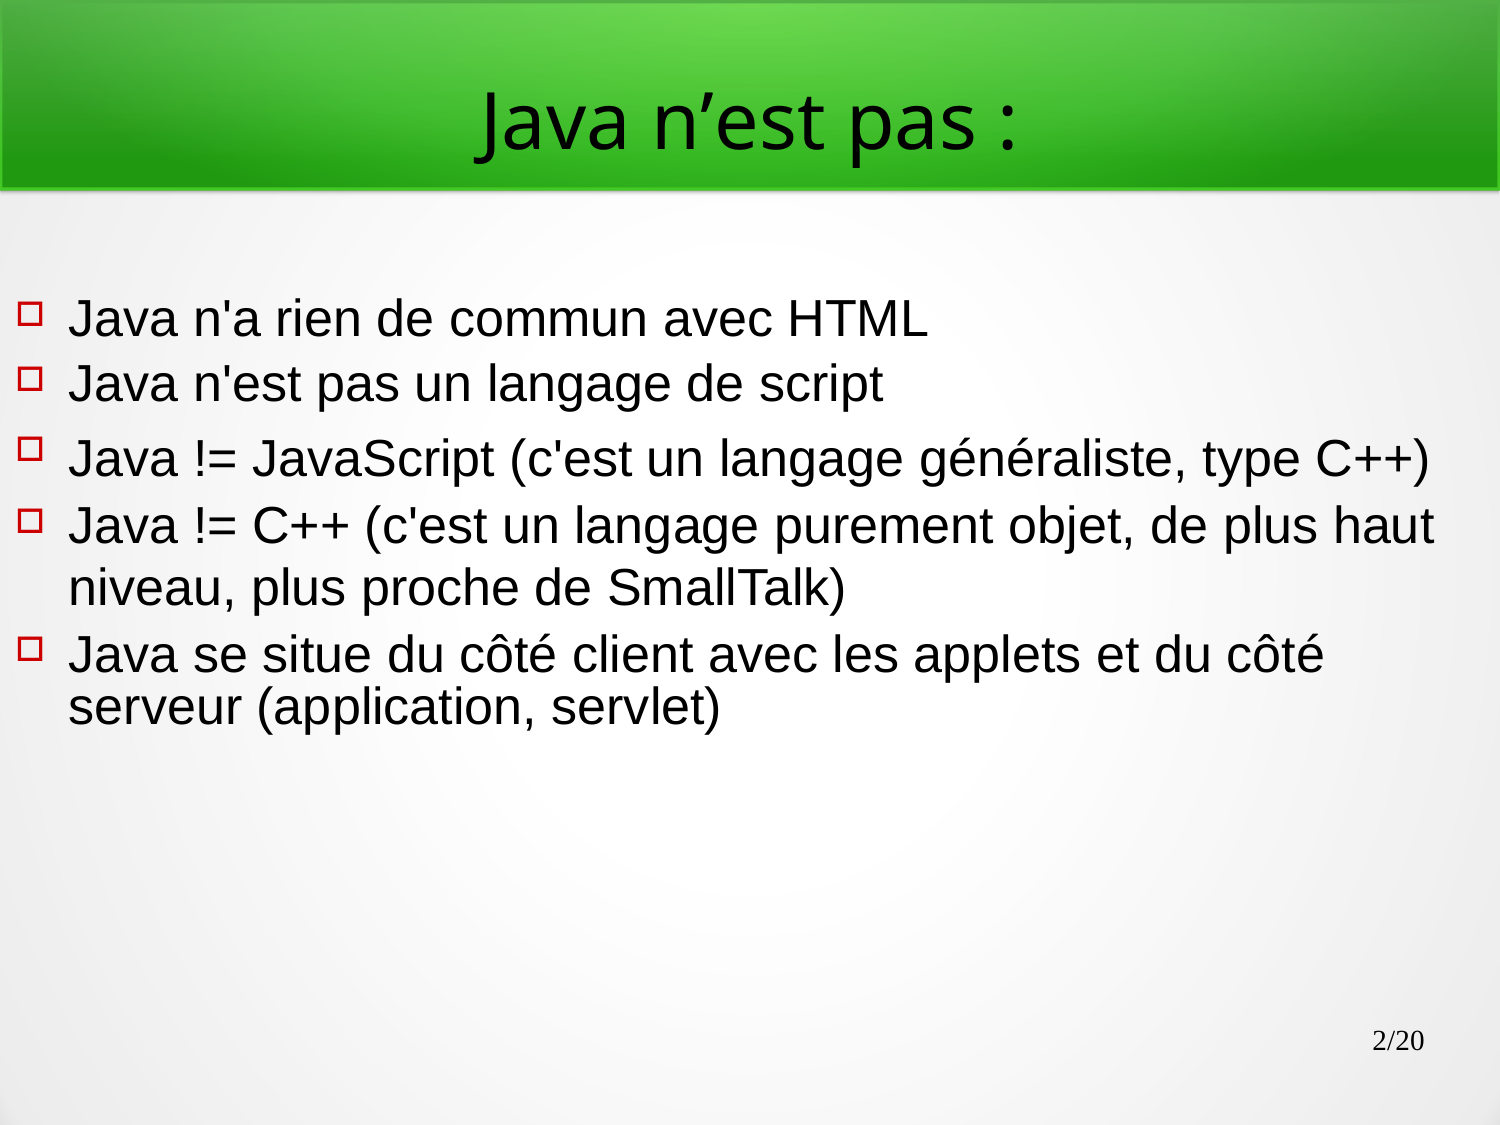

Java n’est pas :
# Java n'a rien de commun avec HTML
Java n'est pas un langage de script
Java != JavaScript (c'est un langage généraliste, type C++)‏
Java != C++ (c'est un langage purement objet, de plus haut niveau, plus proche de SmallTalk)‏
Java se situe du côté client avec les applets et du côté serveur (application, servlet)
2